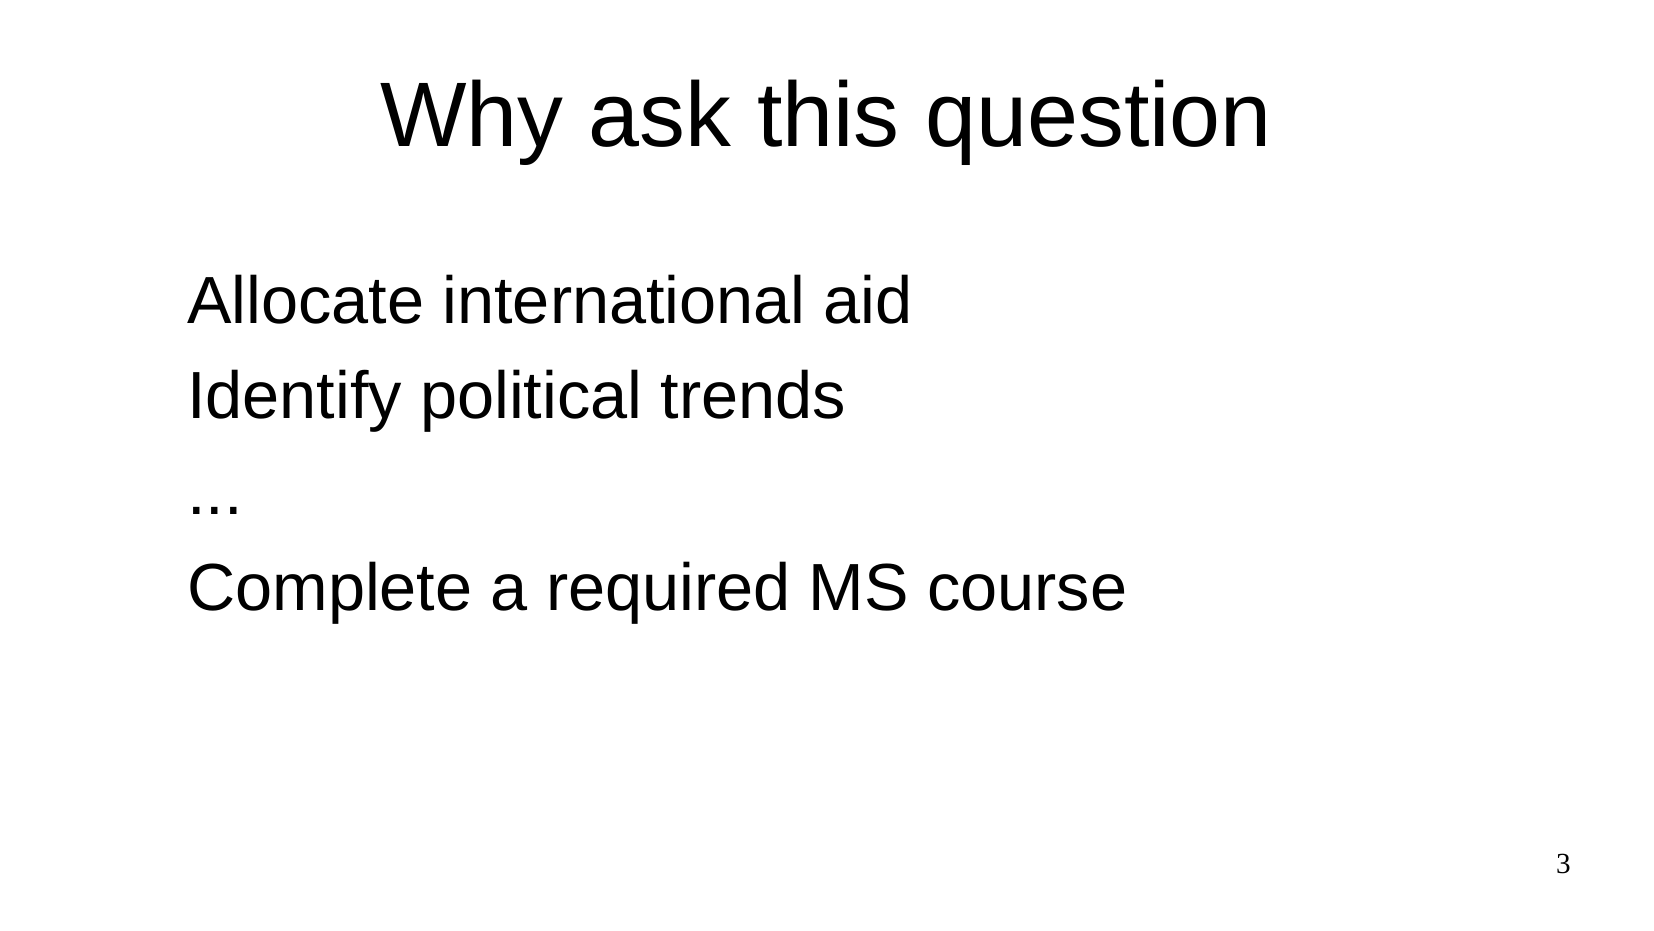

# Why ask this question
Allocate international aid
Identify political trends
...
Complete a required MS course
3